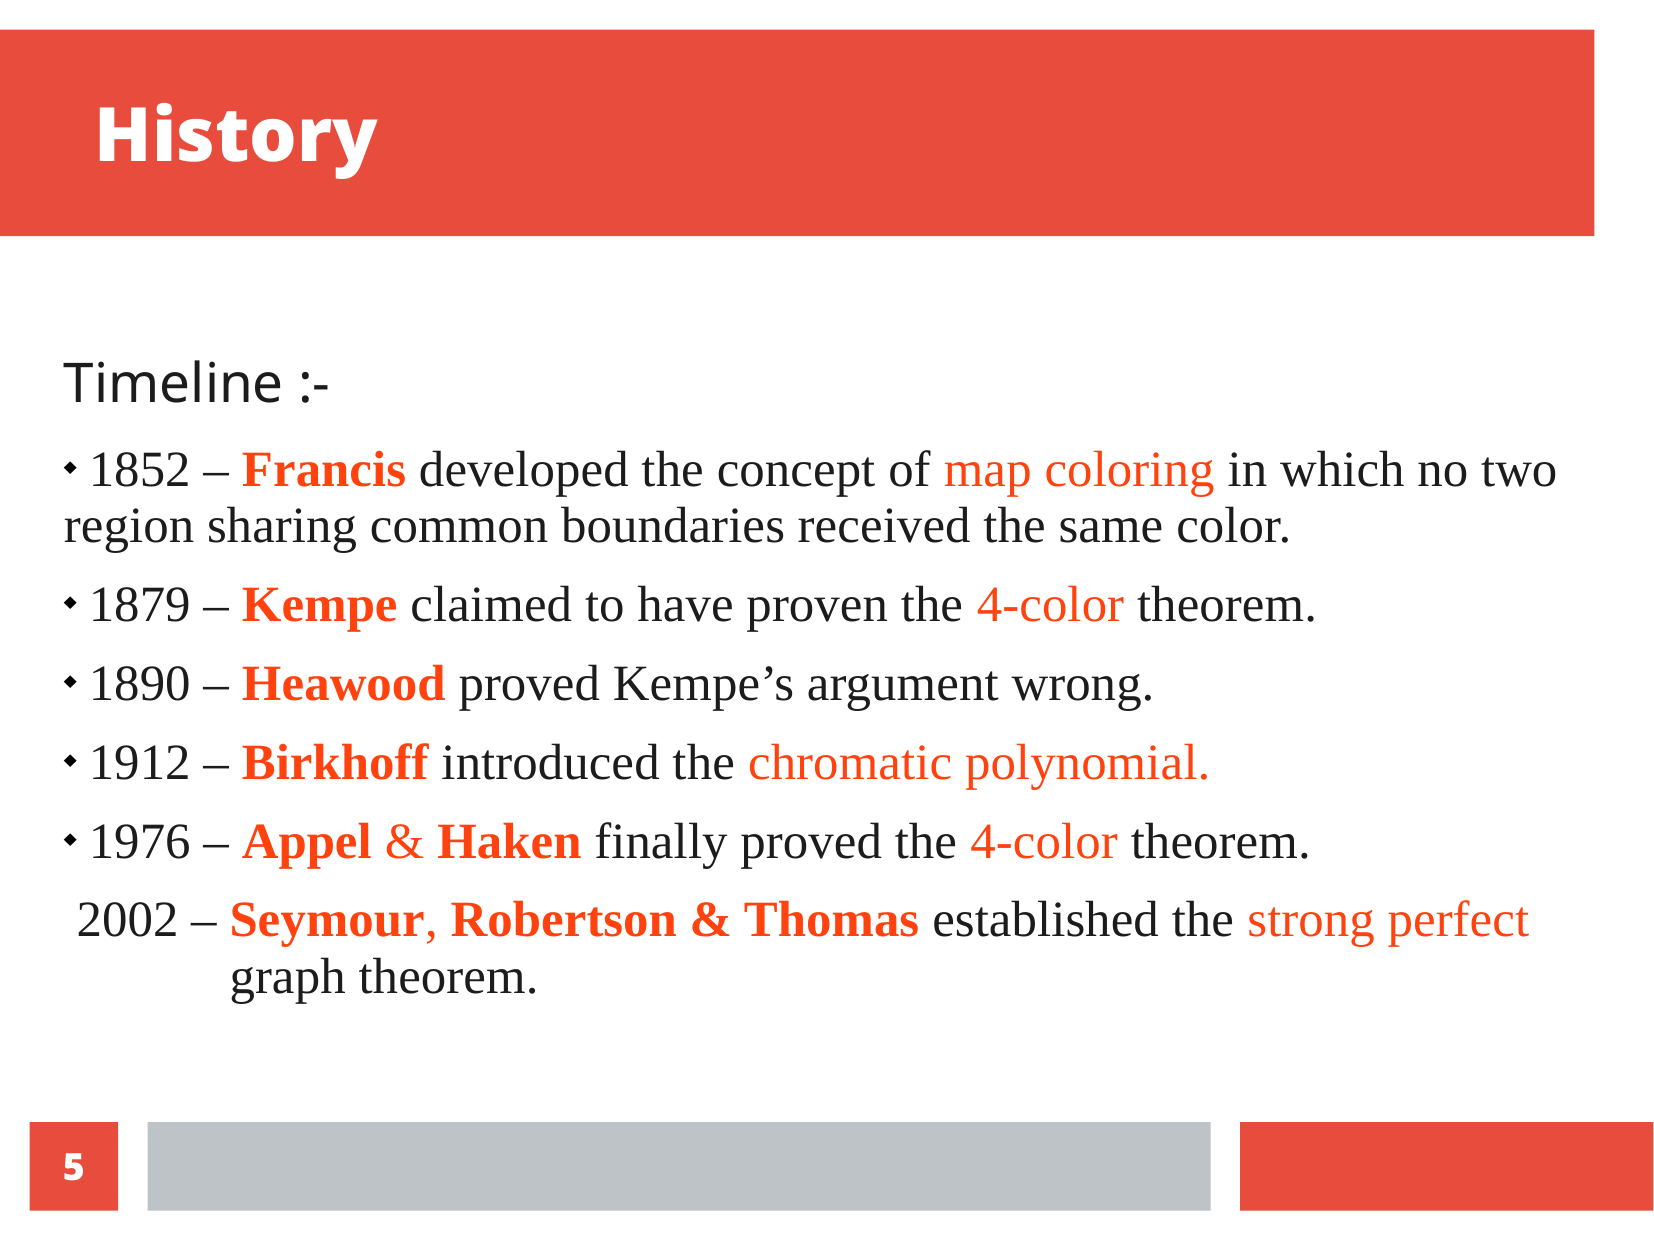

# History
Timeline :-
 1852 – Francis developed the concept of map coloring in which no two region sharing common boundaries received the same color.
 1879 – Kempe claimed to have proven the 4-color theorem.
 1890 – Heawood proved Kempe’s argument wrong.
 1912 – Birkhoff introduced the chromatic polynomial.
 1976 – Appel & Haken finally proved the 4-color theorem.
 2002 – Seymour, Robertson & Thomas established the strong perfect graph theorem.
5